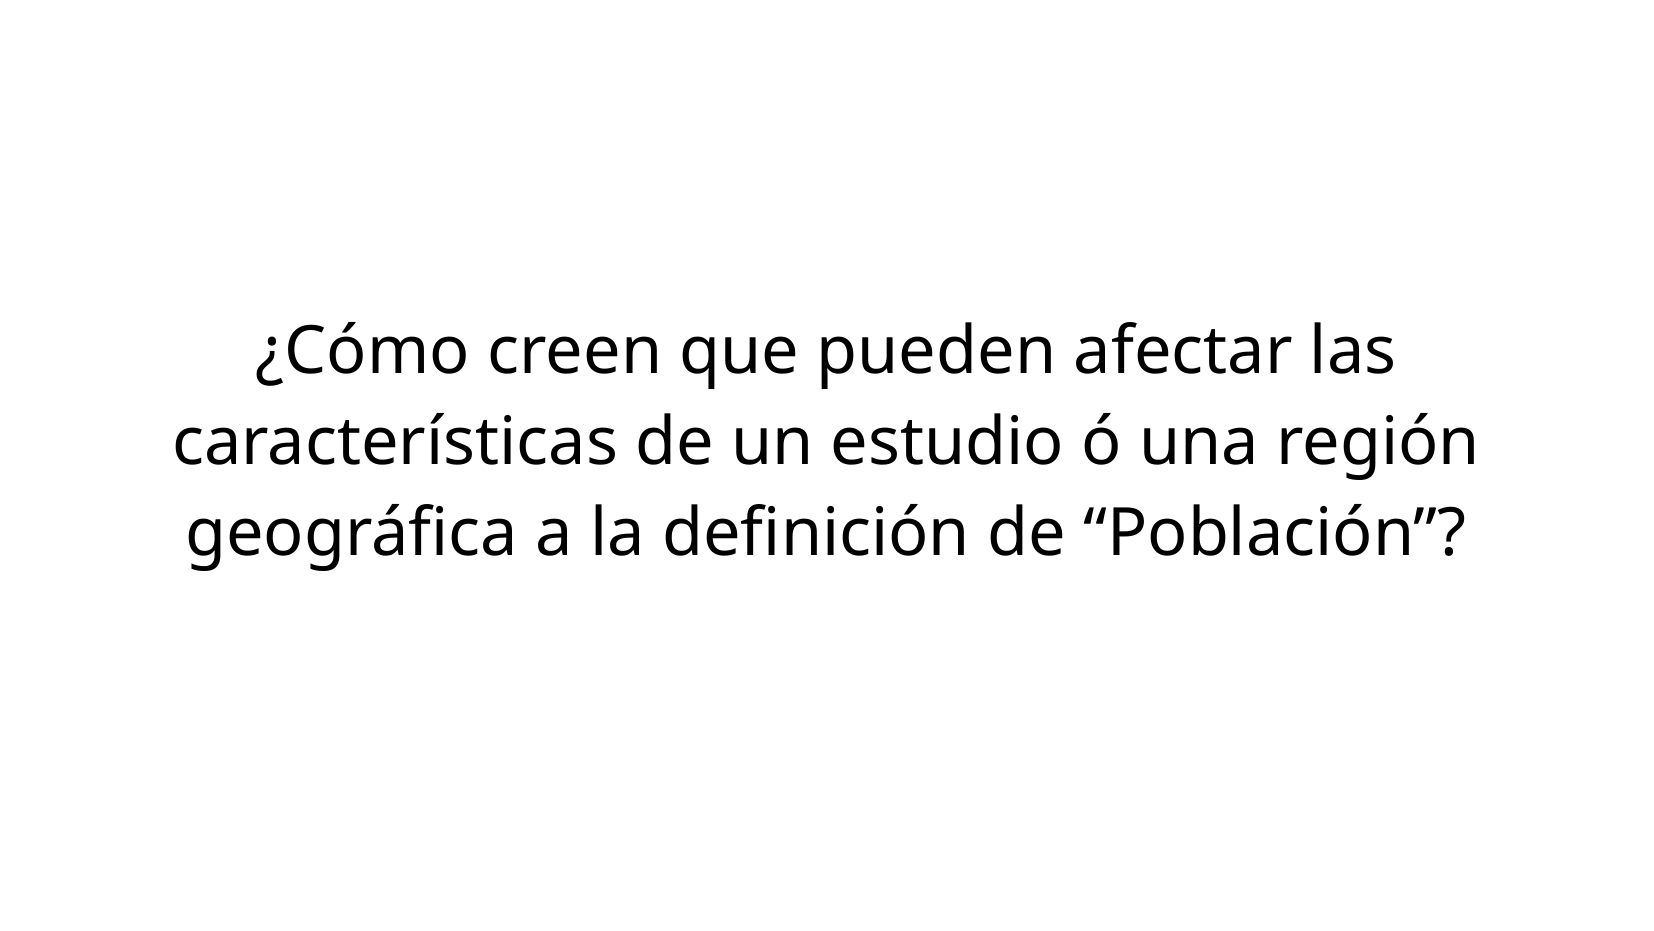

# ¿Cómo creen que pueden afectar las características de un estudio ó una región geográfica a la definición de “Población”?